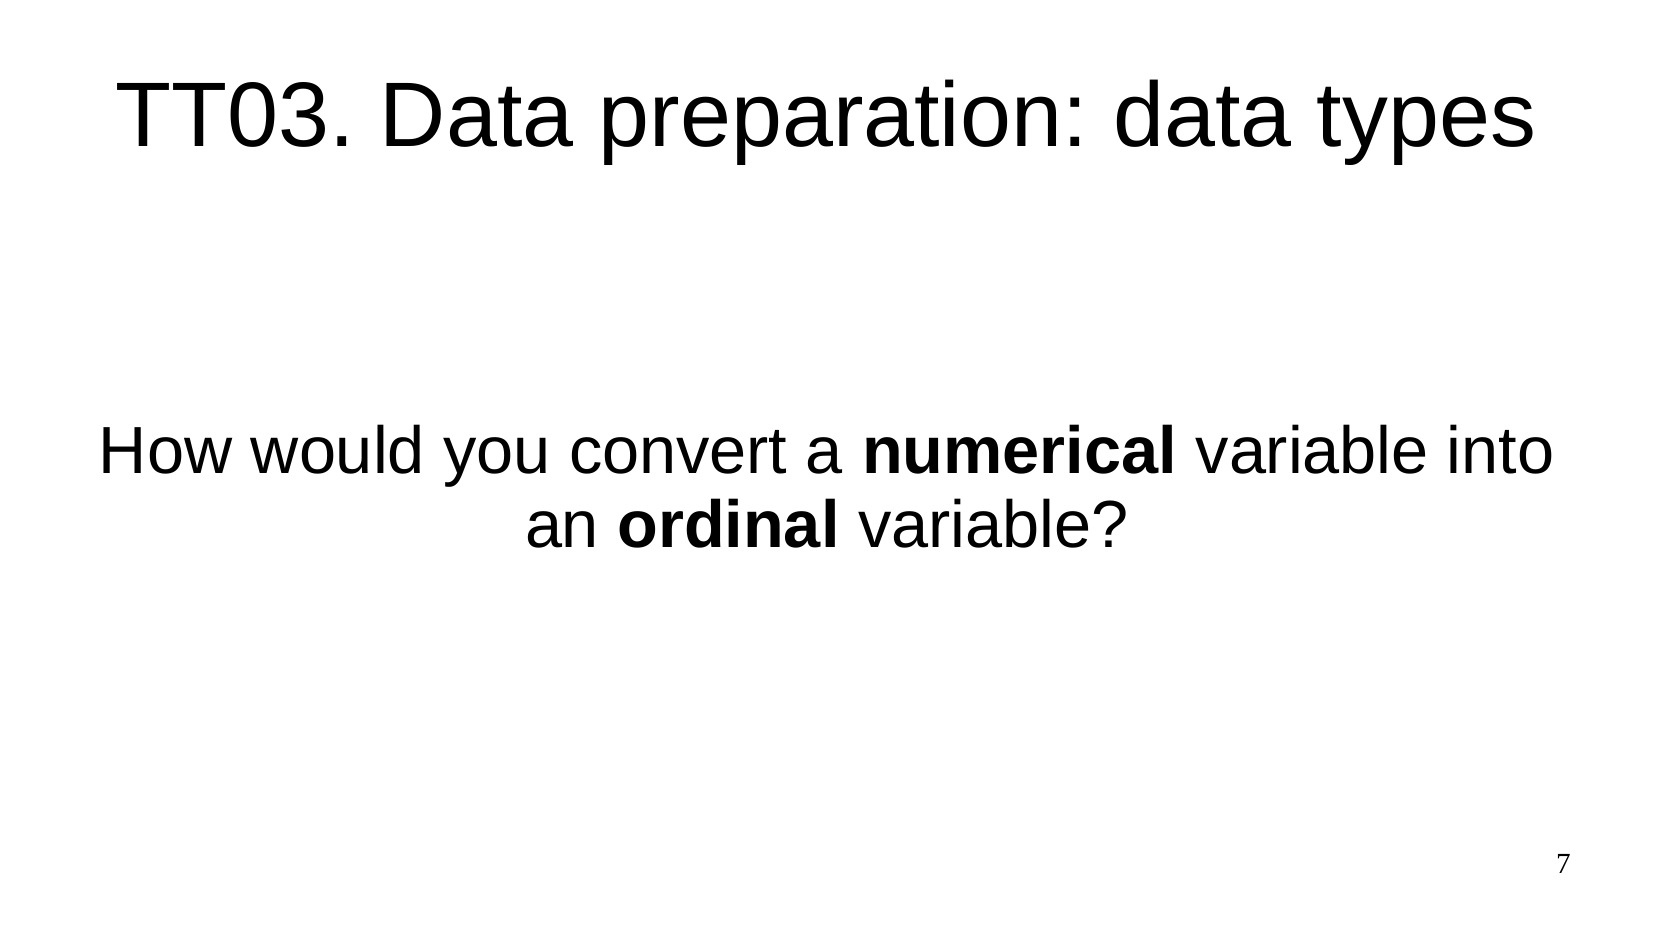

# TT03. Data preparation: data types
How would you convert a numerical variable into an ordinal variable?
7